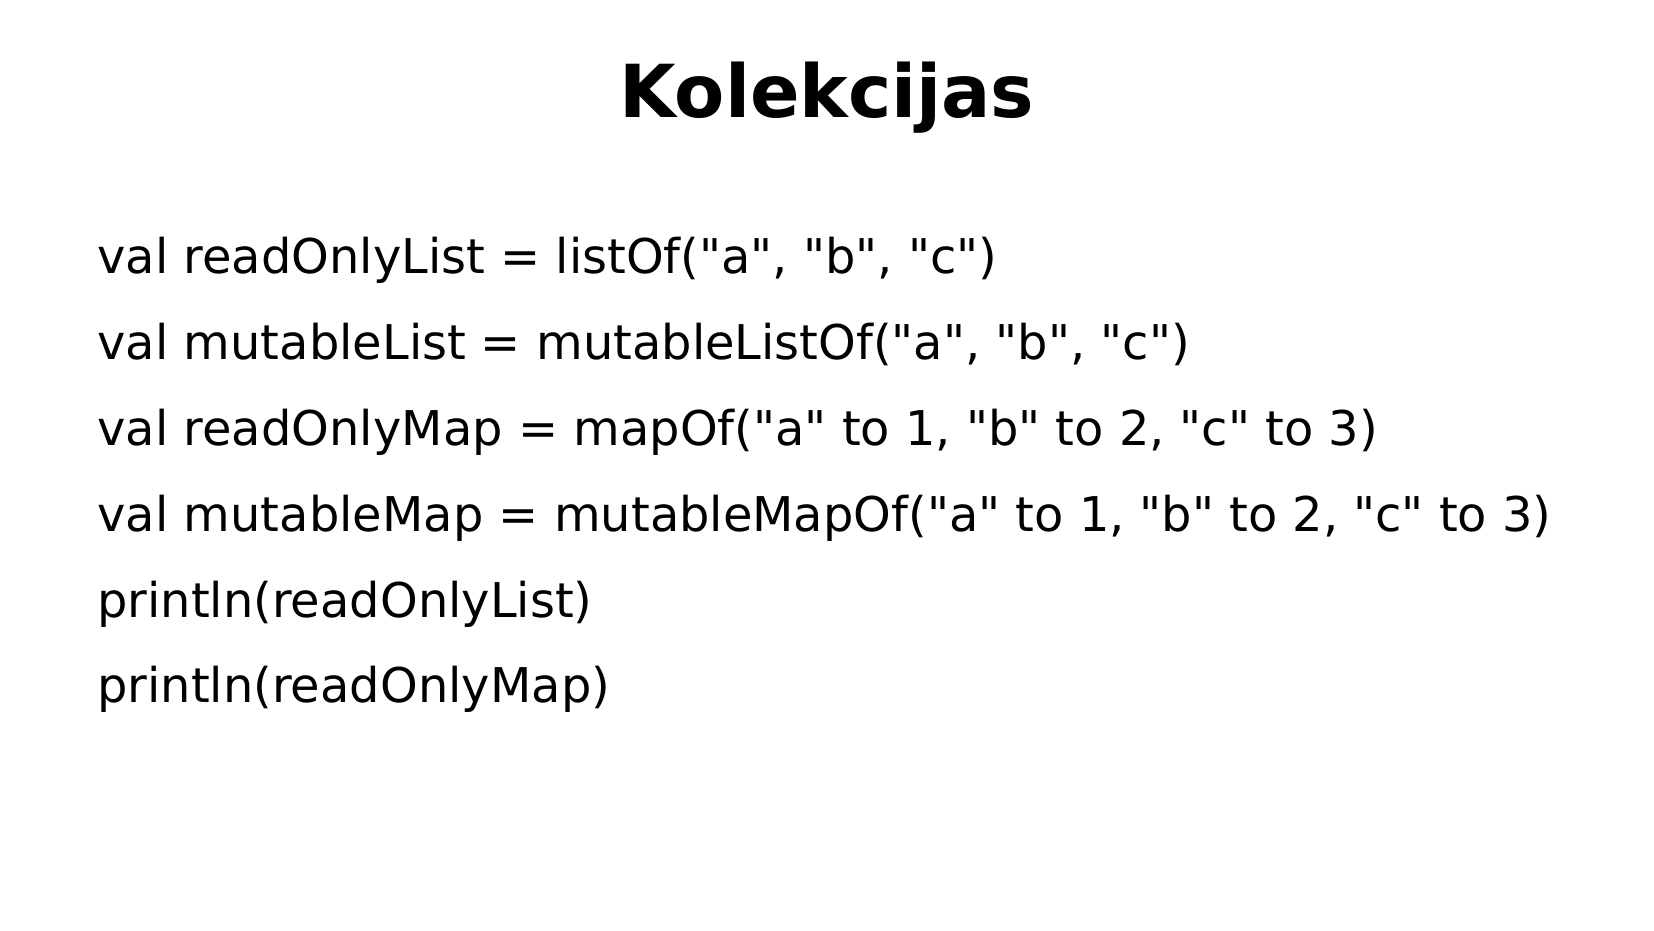

# Kolekcijas
val readOnlyList = listOf("a", "b", "c")
val mutableList = mutableListOf("a", "b", "c")
val readOnlyMap = mapOf("a" to 1, "b" to 2, "c" to 3)
val mutableMap = mutableMapOf("a" to 1, "b" to 2, "c" to 3)
println(readOnlyList)
println(readOnlyMap)